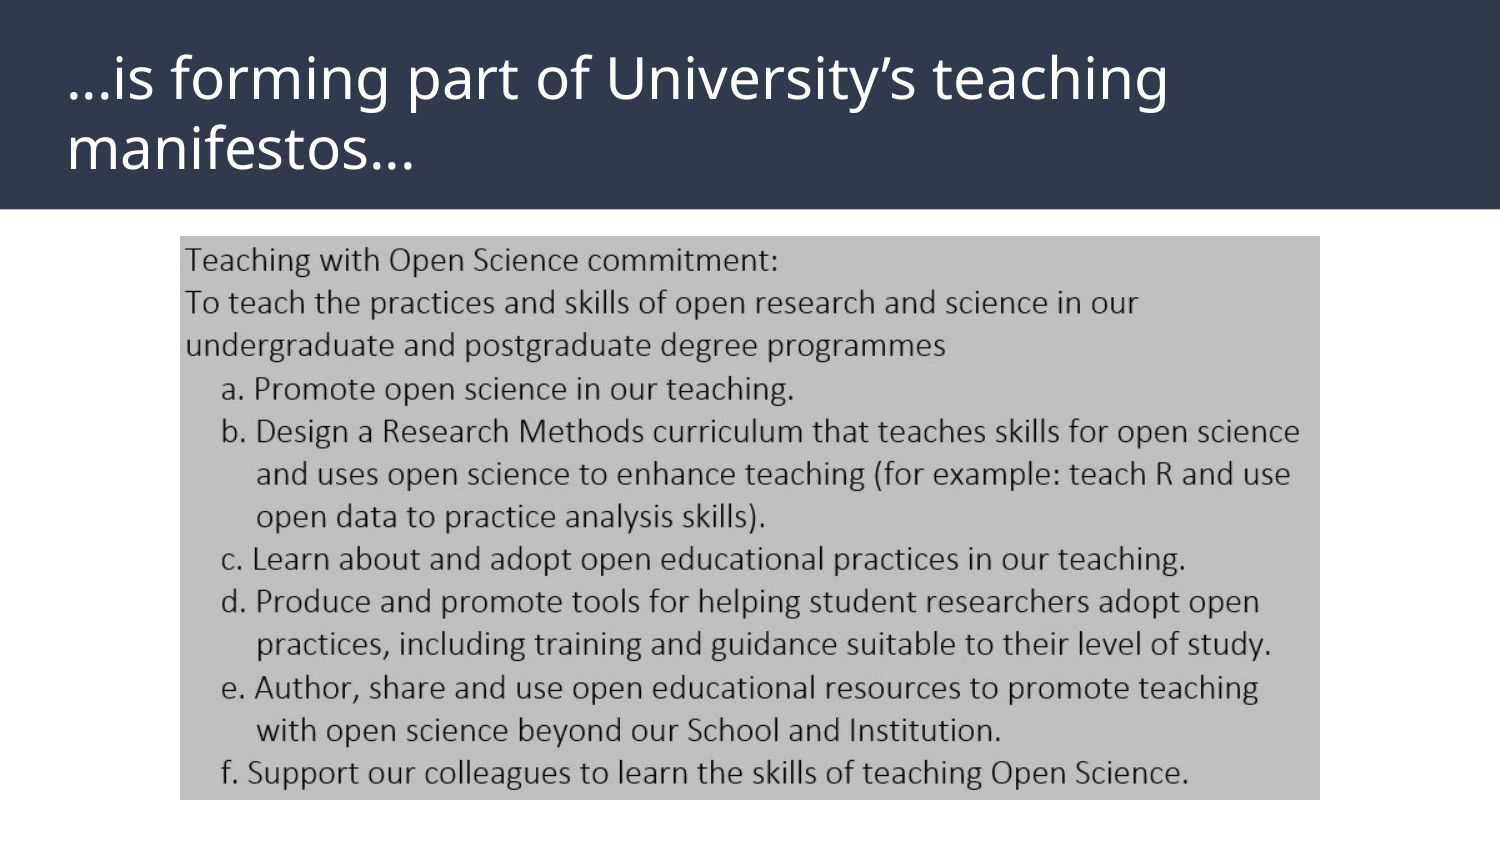

# ...is forming part of University’s teaching manifestos...